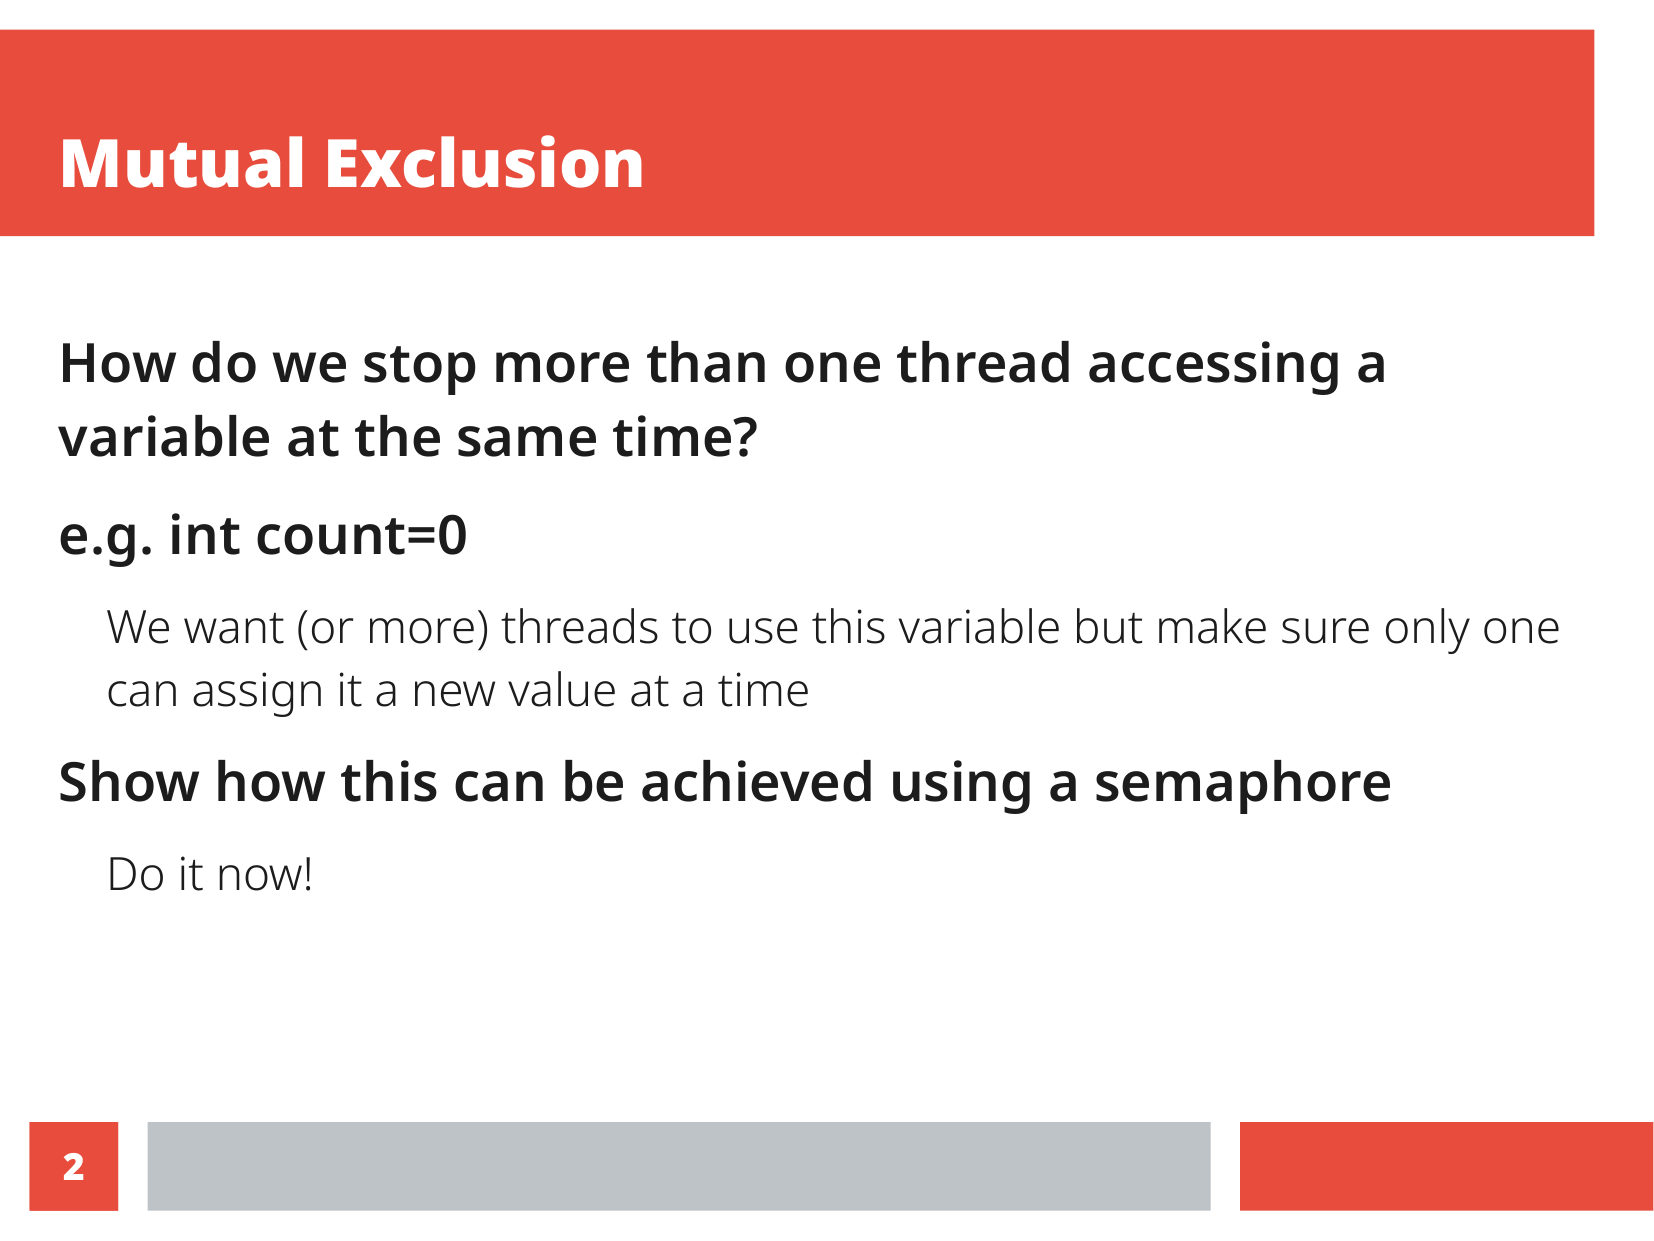

# Mutual Exclusion
How do we stop more than one thread accessing a variable at the same time?
e.g. int count=0
We want (or more) threads to use this variable but make sure only one can assign it a new value at a time
Show how this can be achieved using a semaphore
Do it now!
2